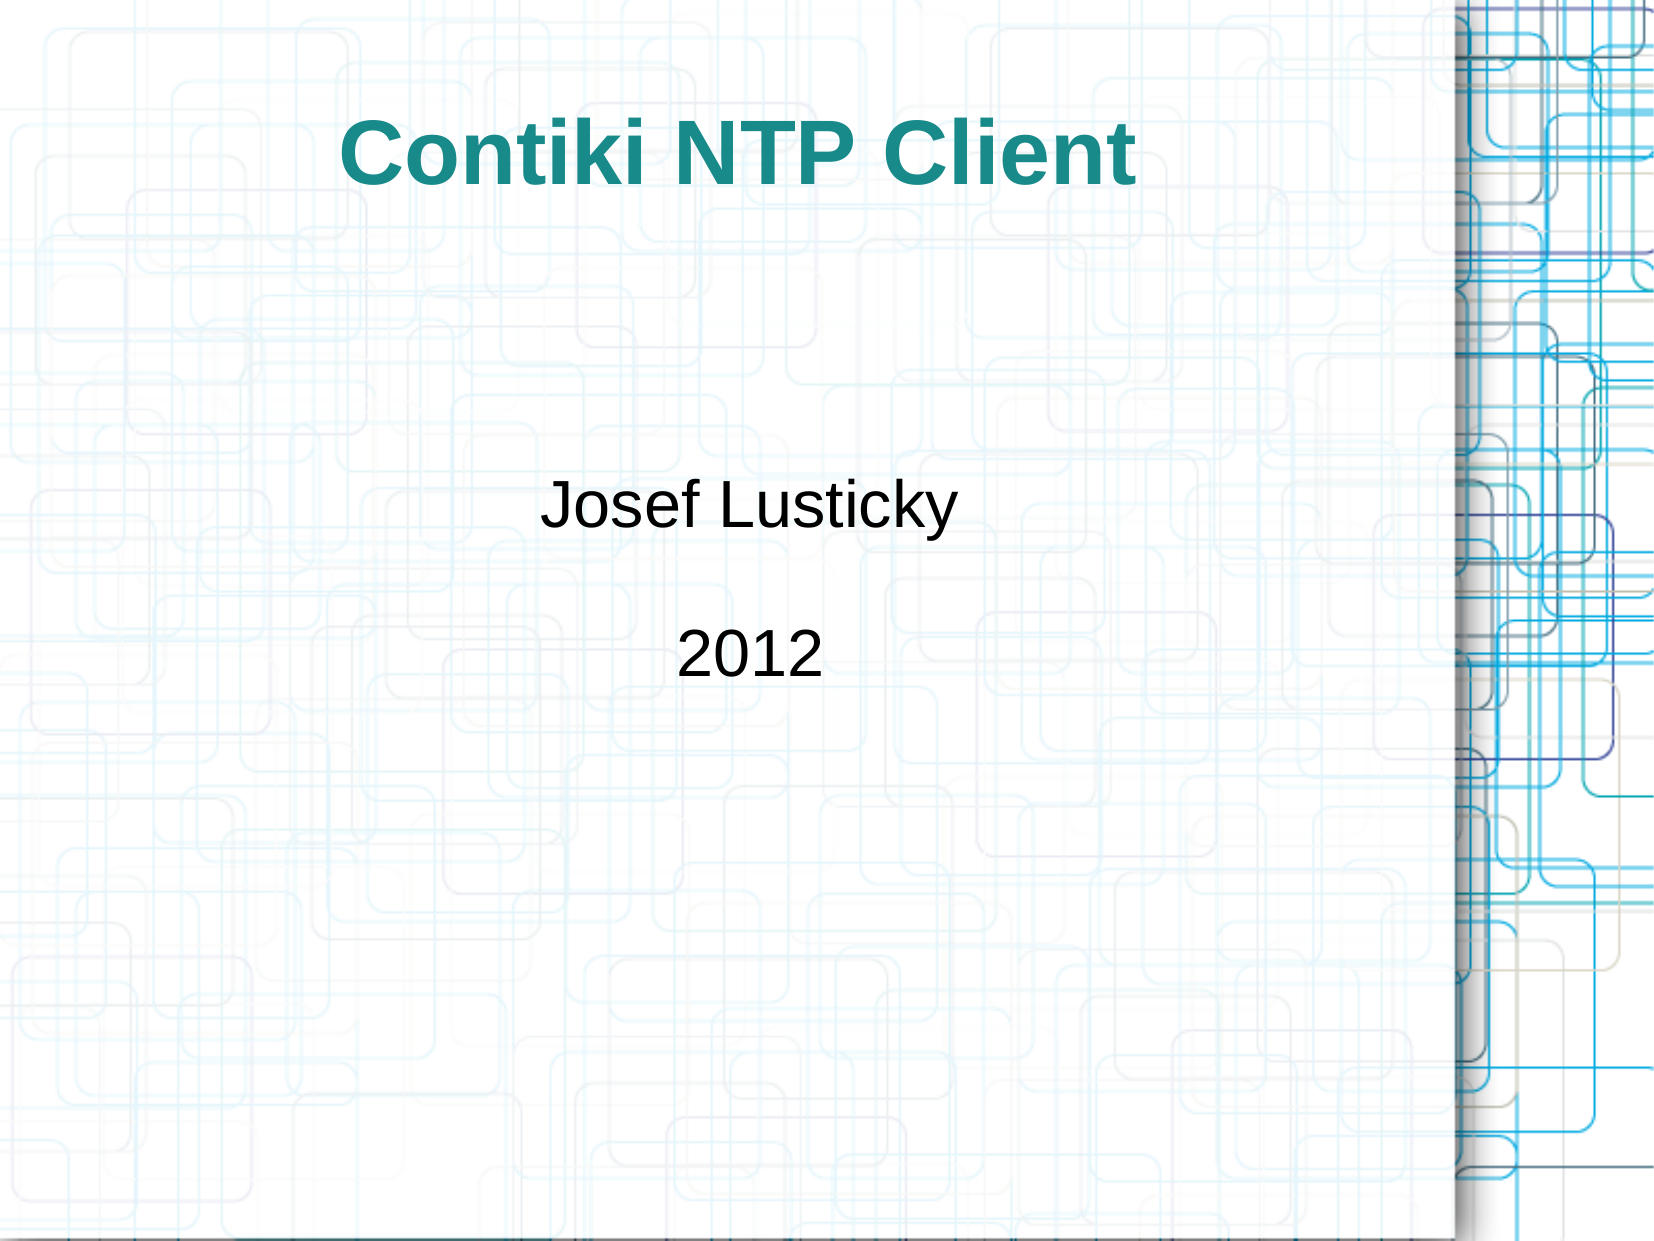

# Contiki NTP Client
Josef Lusticky
2012